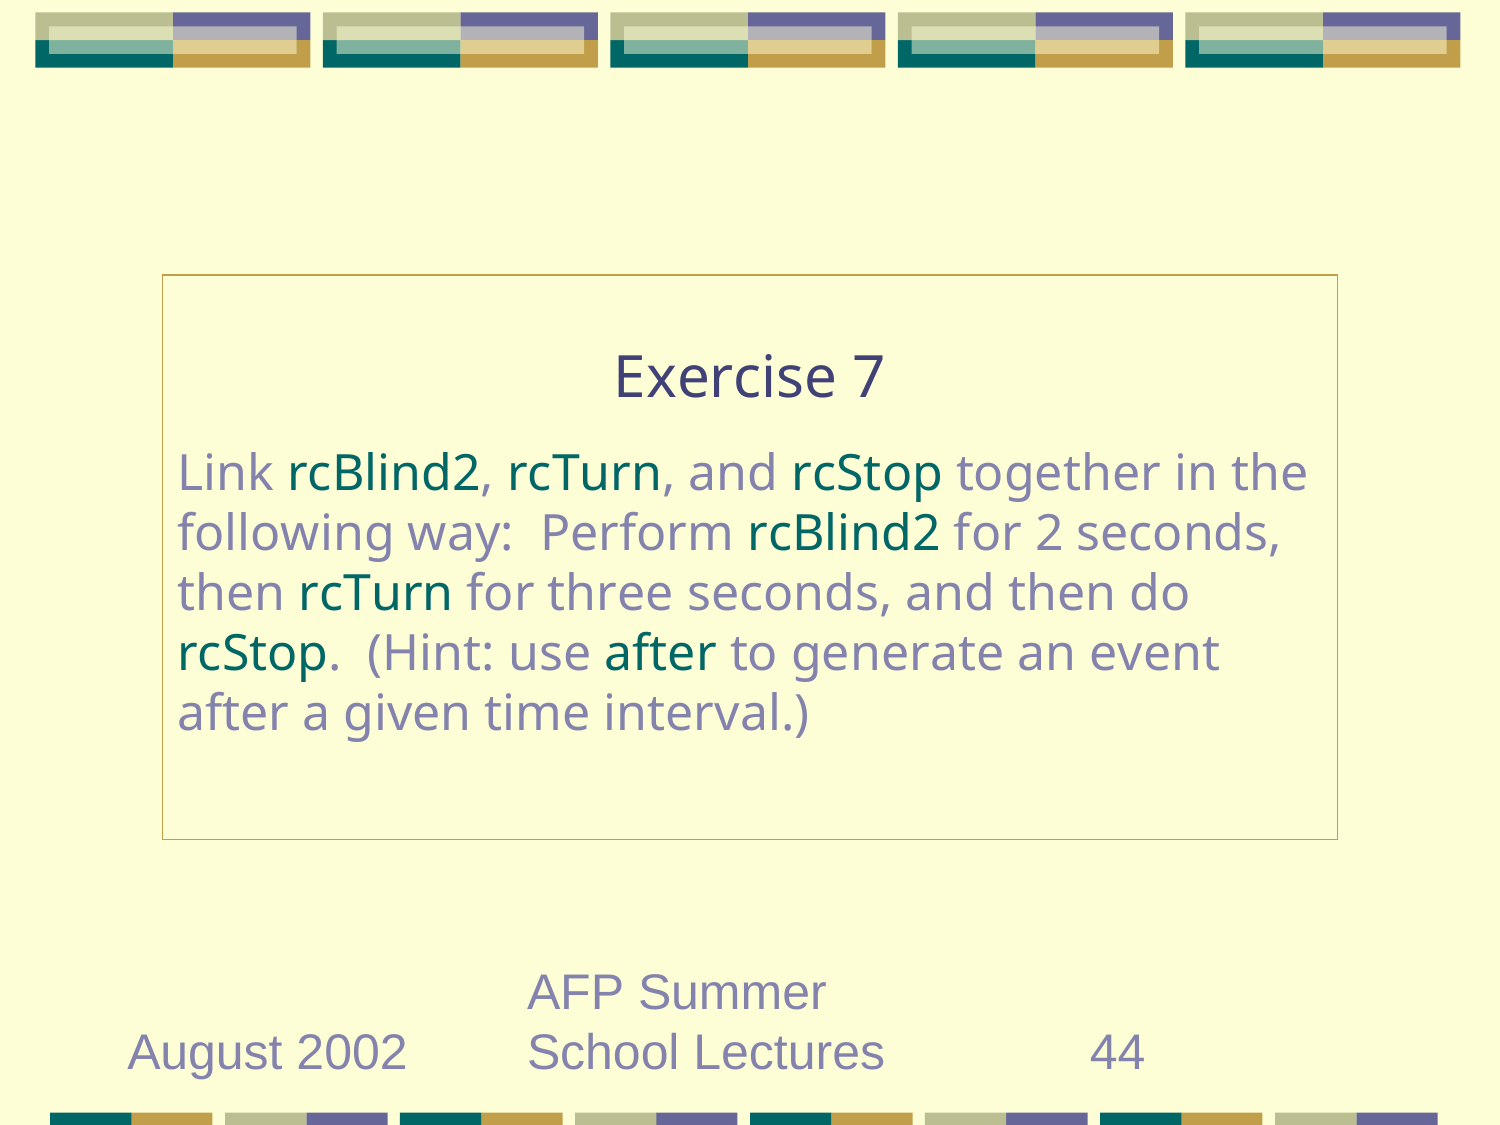

Exercise 7
Link rcBlind2, rcTurn, and rcStop together in the following way: Perform rcBlind2 for 2 seconds, then rcTurn for three seconds, and then do rcStop. (Hint: use after to generate an event after a given time interval.)‏
August 2002
44